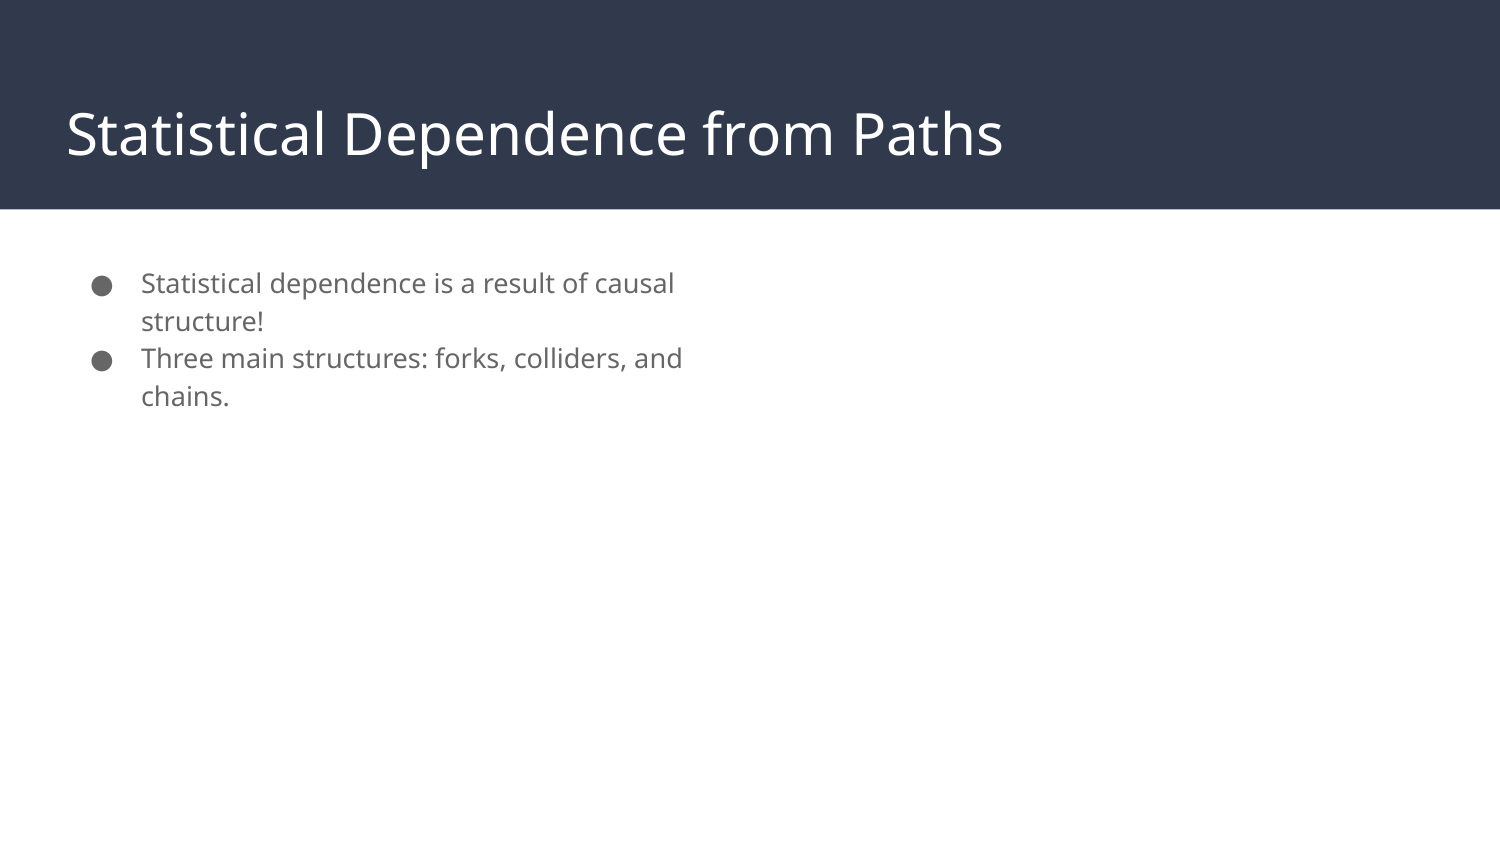

# Statistical Dependence from Paths
Statistical dependence is a result of causal structure!
Three main structures: forks, colliders, and chains.